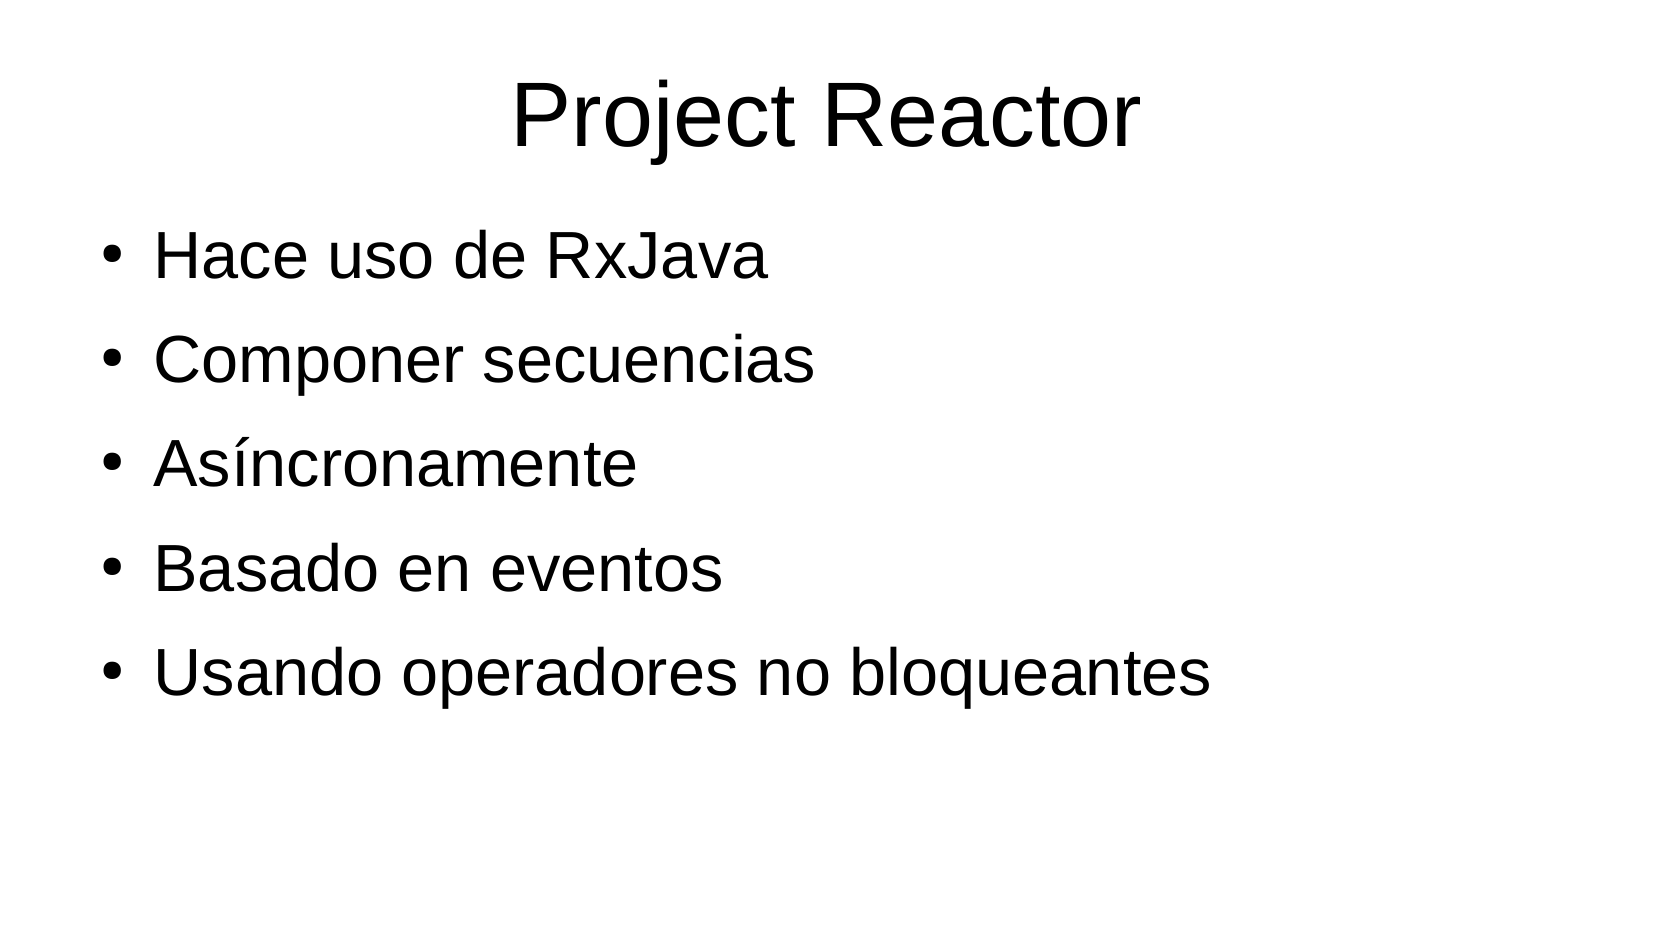

# Project Reactor
Hace uso de RxJava
Componer secuencias
Asíncronamente
Basado en eventos
Usando operadores no bloqueantes